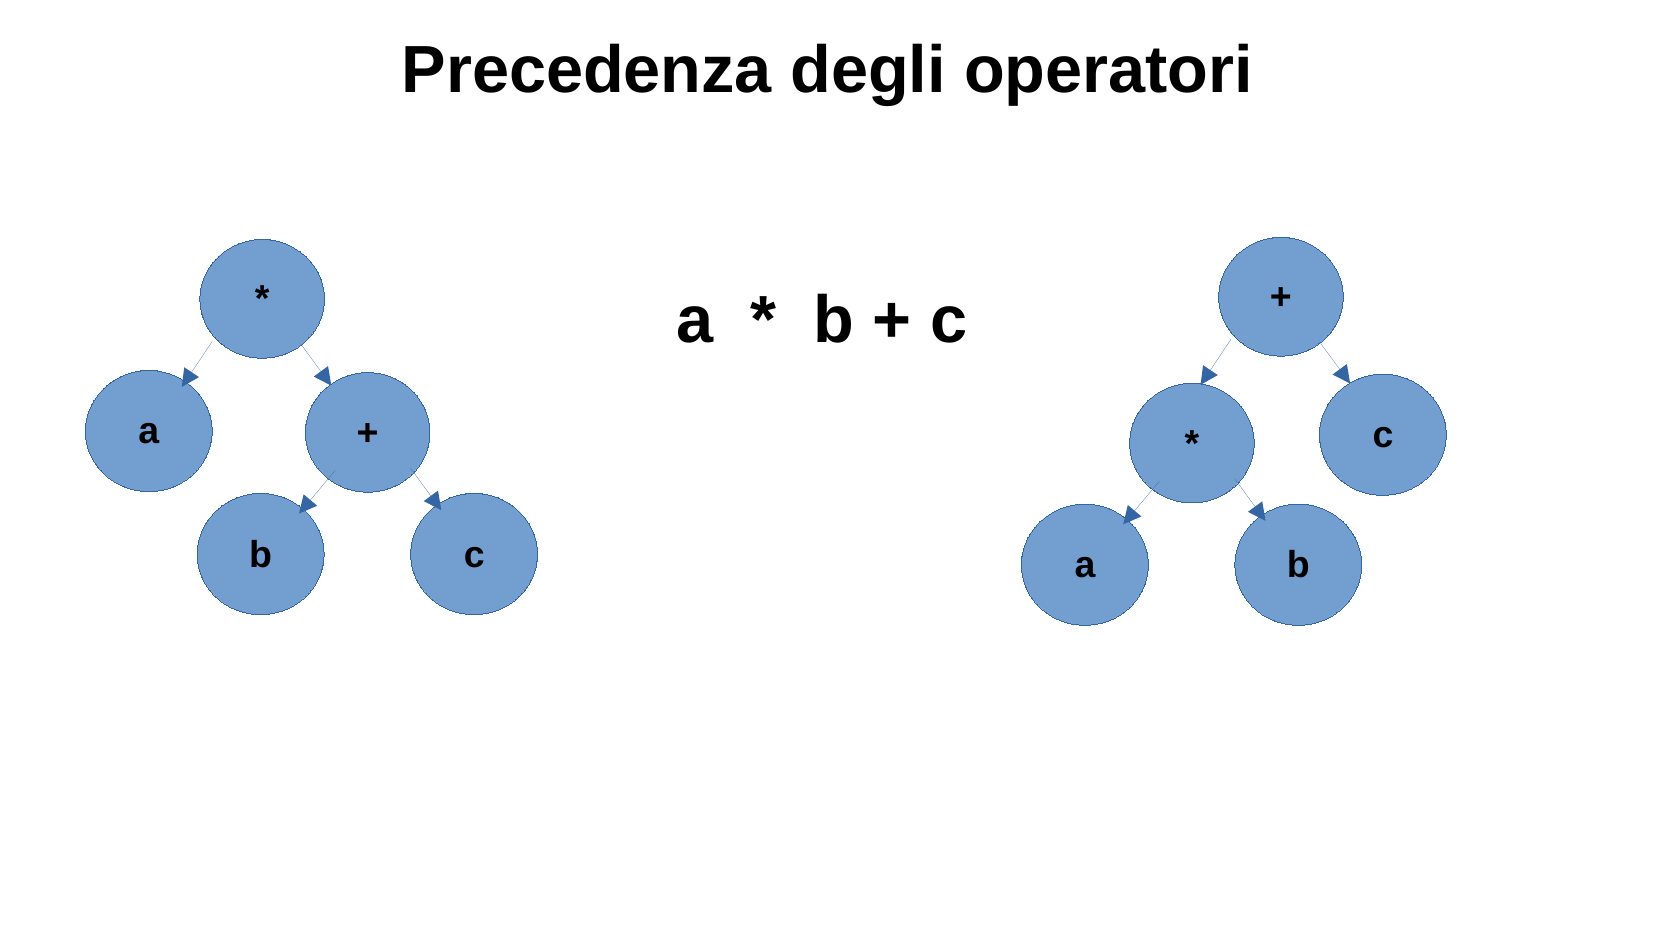

Precedenza degli operatori
+
*
# a * b + c
a
+
c
*
b
c
a
b